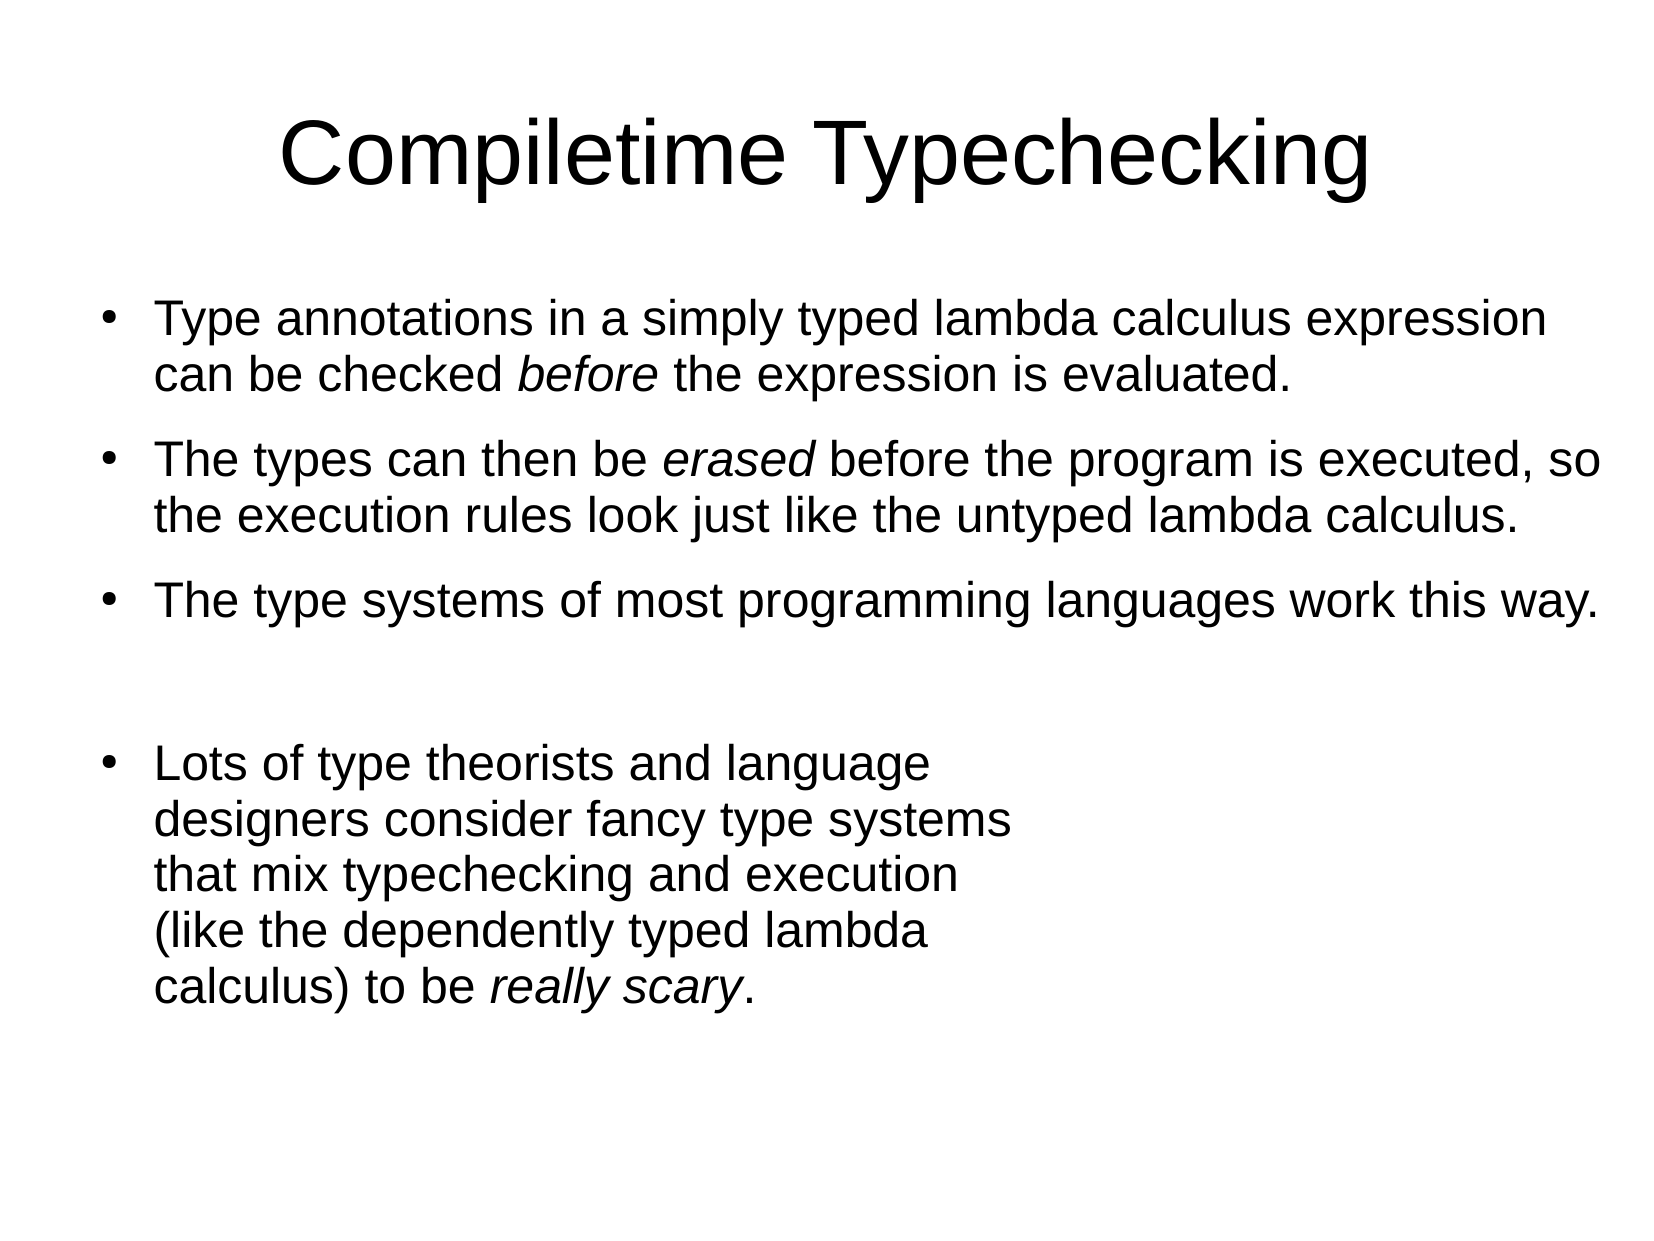

# Compiletime Typechecking
Type annotations in a simply typed lambda calculus expression can be checked before the expression is evaluated.
The types can then be erased before the program is executed, so the execution rules look just like the untyped lambda calculus.
The type systems of most programming languages work this way.
Lots of type theorists and language designers consider fancy type systems that mix typechecking and execution (like the dependently typed lambda calculus) to be really scary.